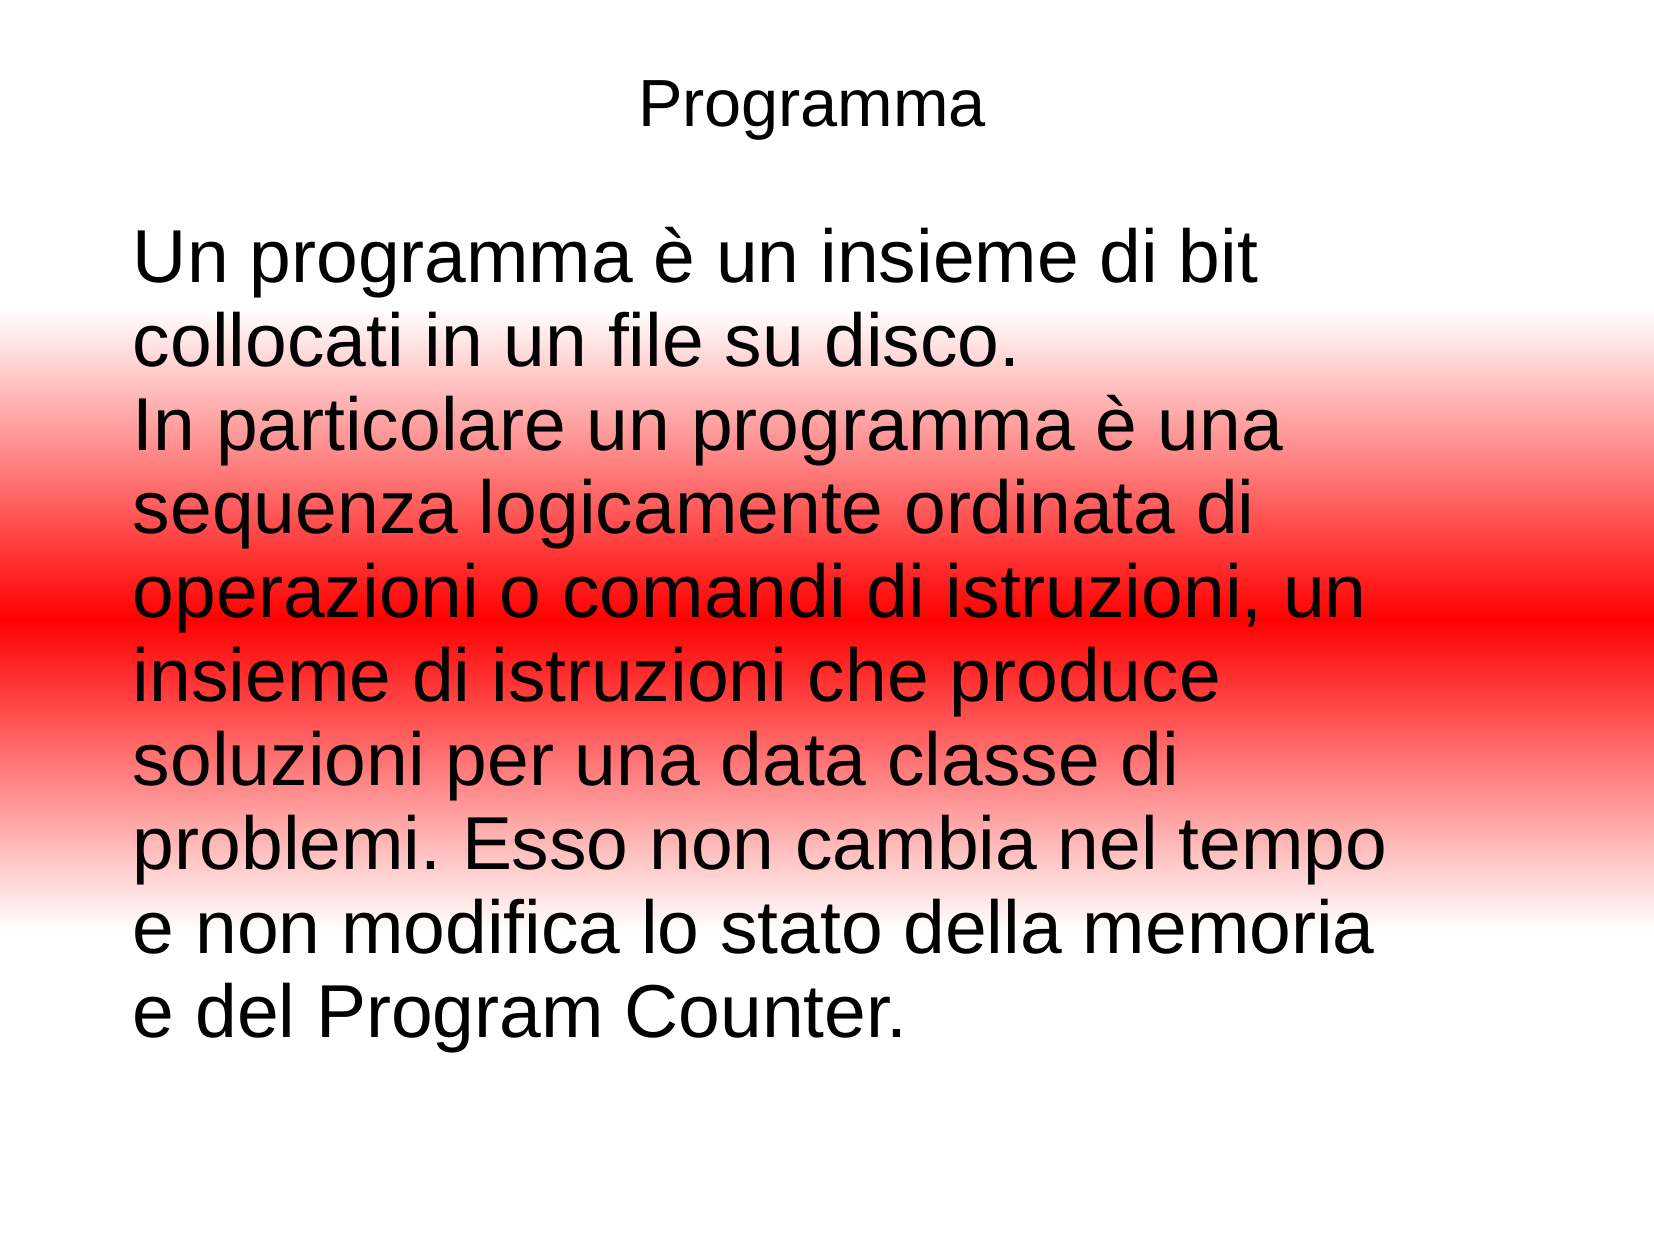

Programma
Un programma è un insieme di bit collocati in un file su disco.
In particolare un programma è una sequenza logicamente ordinata di operazioni o comandi di istruzioni, un insieme di istruzioni che produce soluzioni per una data classe di problemi. Esso non cambia nel tempo e non modifica lo stato della memoria e del Program Counter.